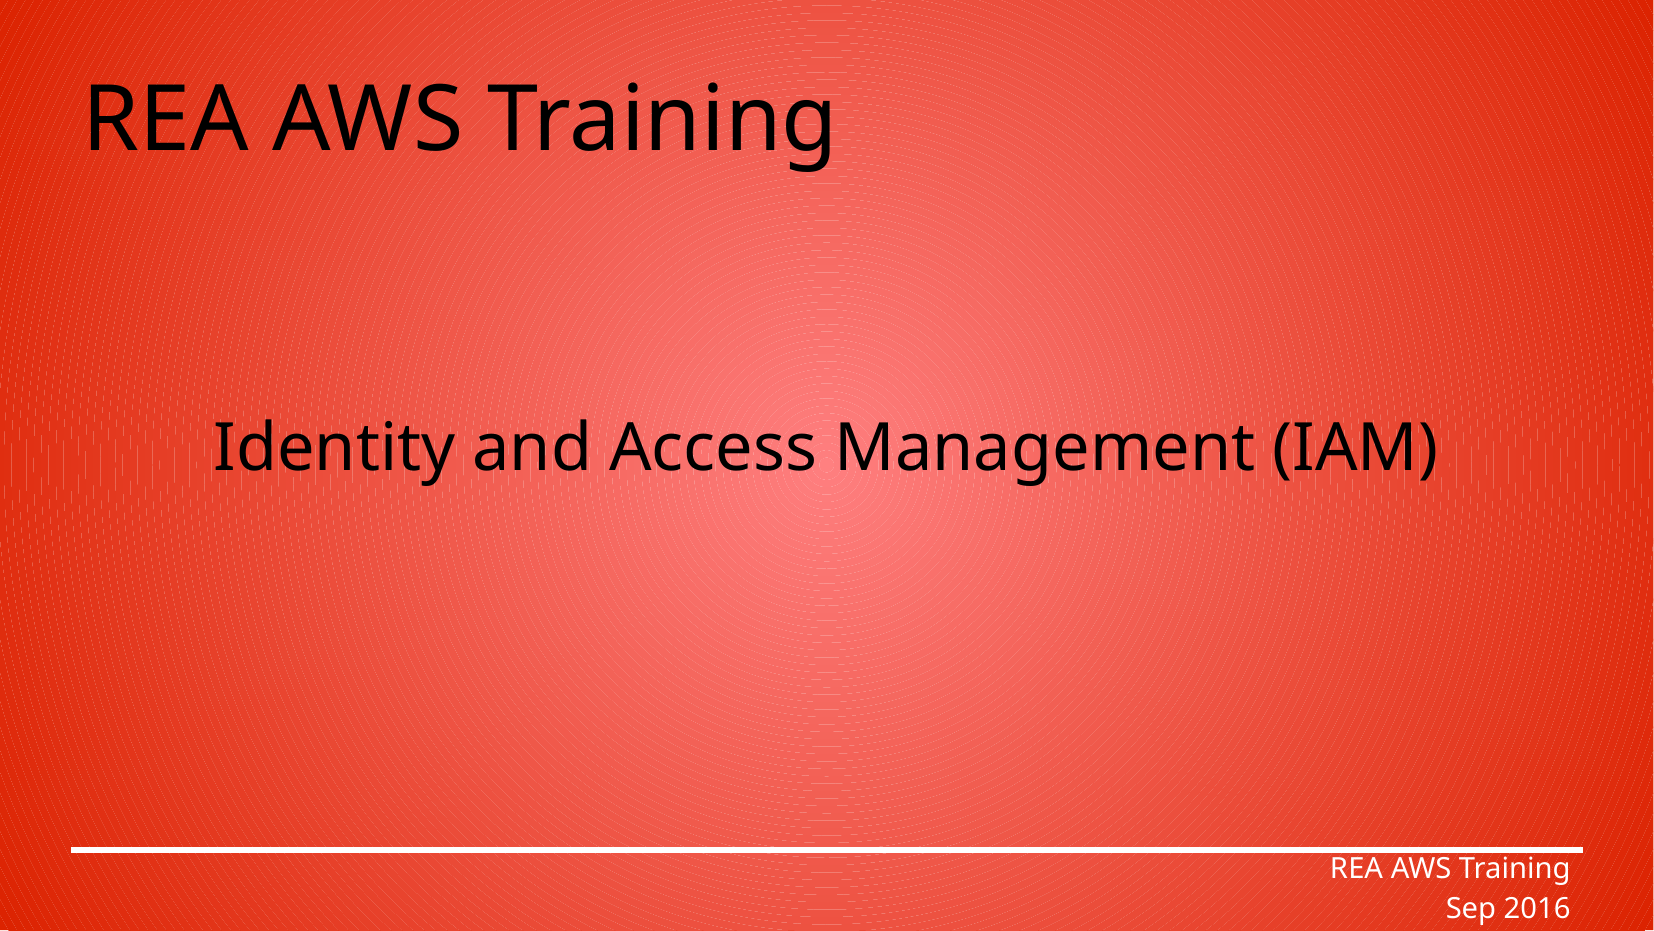

# REA AWS Training
Identity and Access Management (IAM)